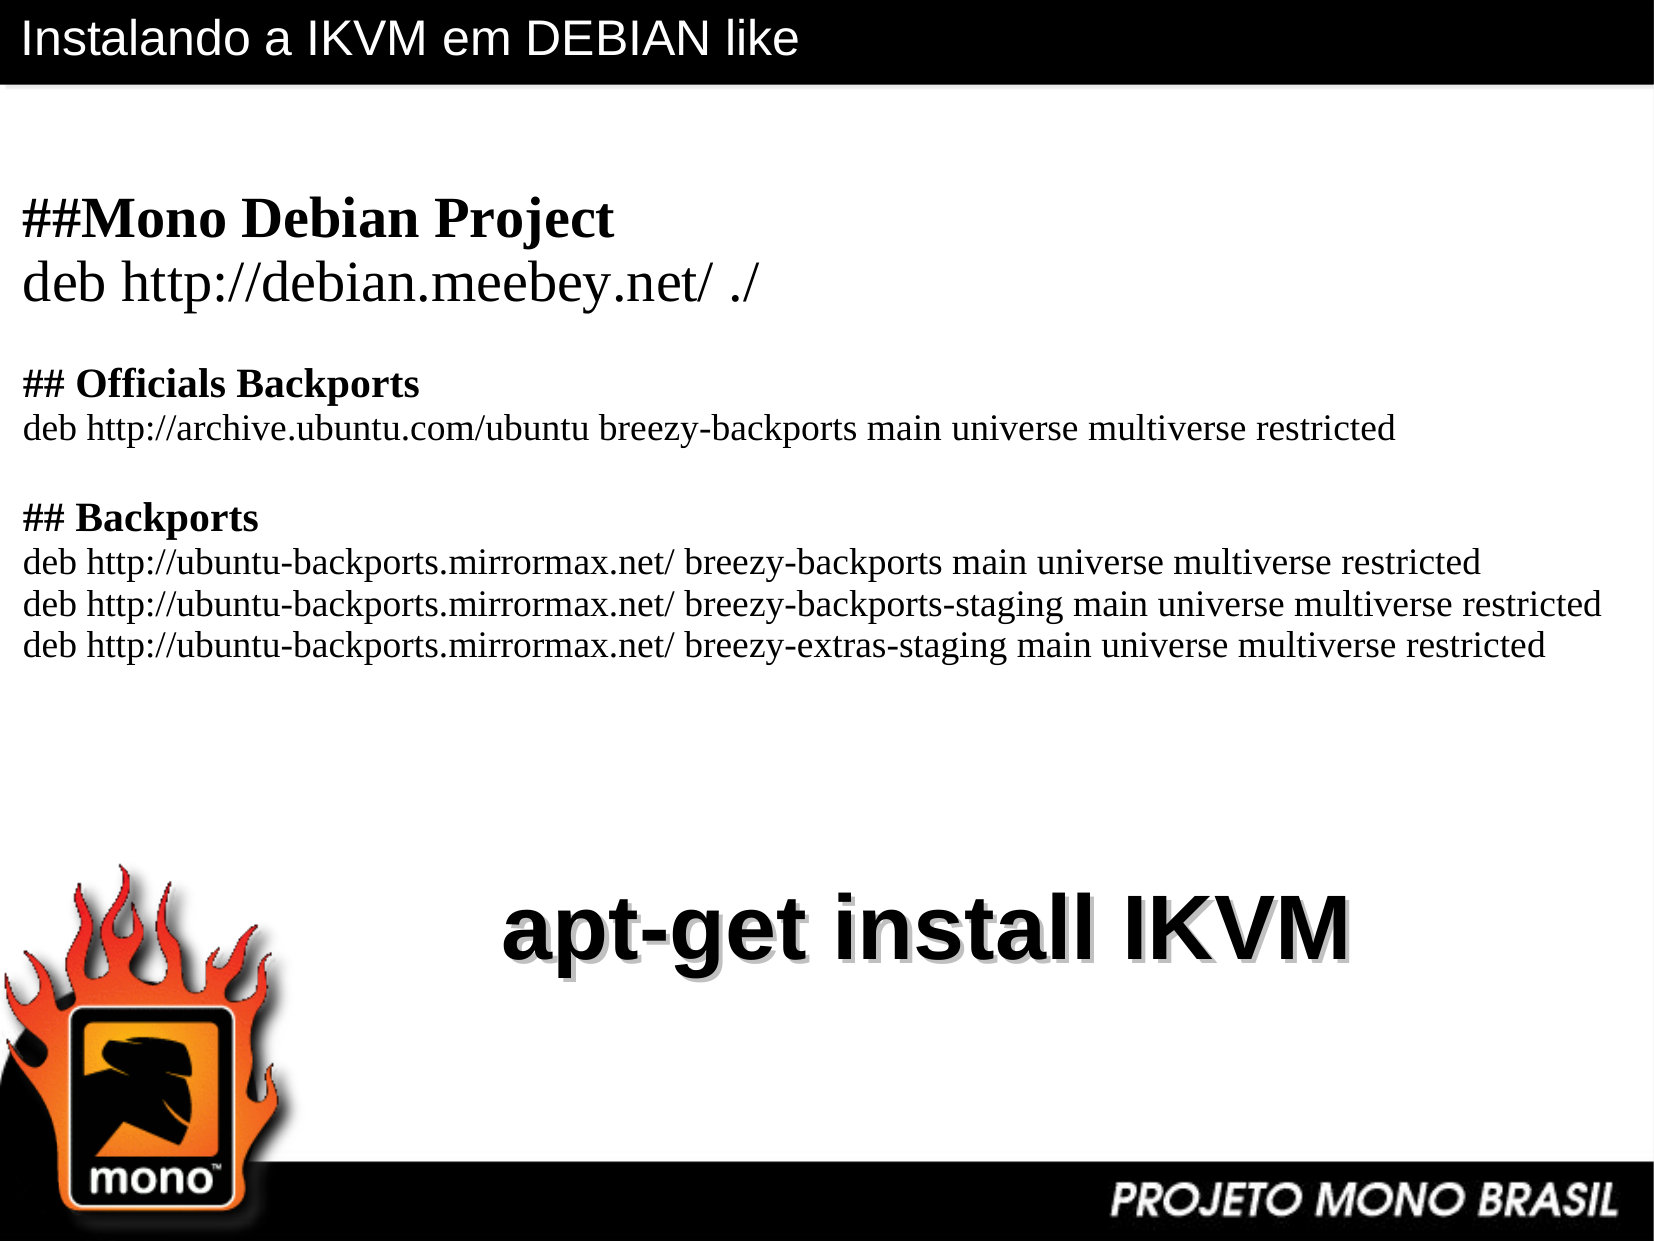

Instalando a IKVM em DEBIAN like
##Mono Debian Project
deb http://debian.meebey.net/ ./
## Officials Backports
deb http://archive.ubuntu.com/ubuntu breezy-backports main universe multiverse restricted
## Backports
deb http://ubuntu-backports.mirrormax.net/ breezy-backports main universe multiverse restricted
deb http://ubuntu-backports.mirrormax.net/ breezy-backports-staging main universe multiverse restricted
deb http://ubuntu-backports.mirrormax.net/ breezy-extras-staging main universe multiverse restricted
# apt-get install IKVM